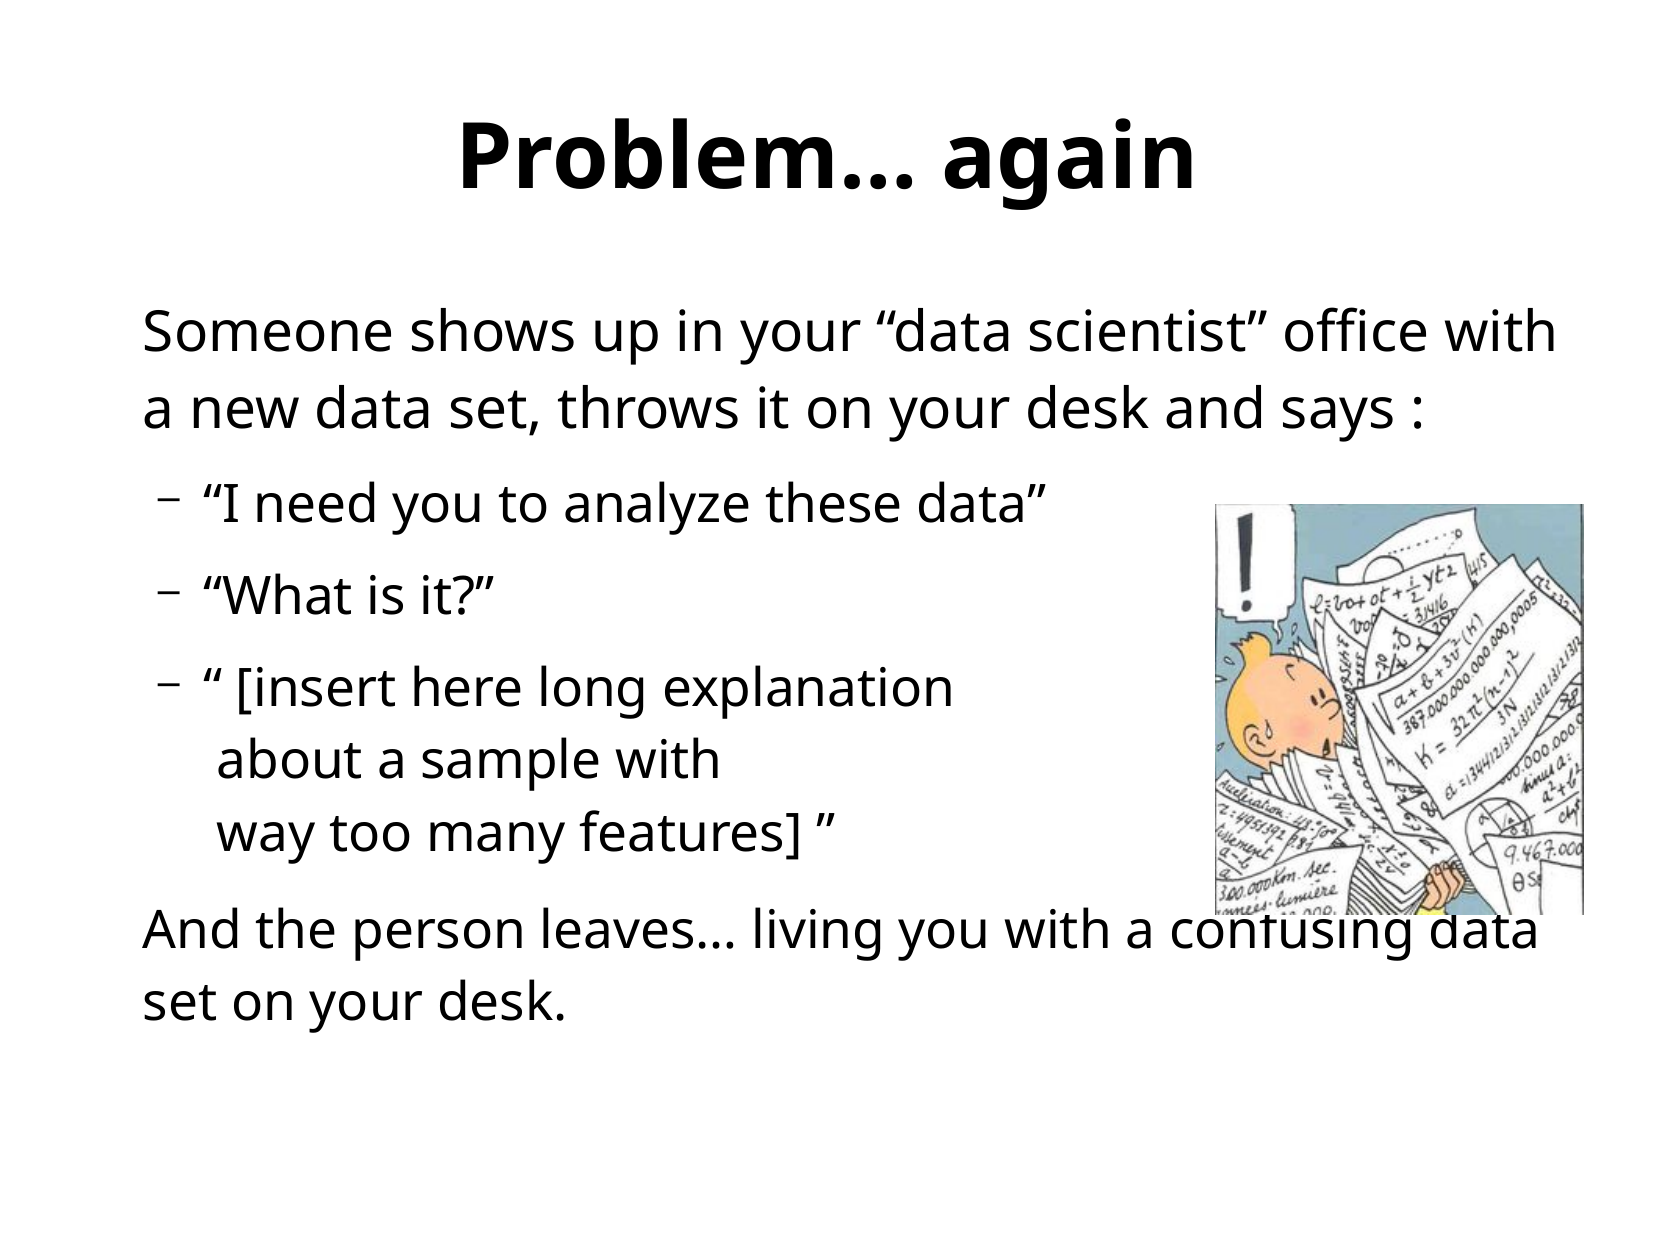

# Problem… again
Someone shows up in your “data scientist” office with a new data set, throws it on your desk and says :
“I need you to analyze these data”
“What is it?”
“ [insert here long explanation
 about a sample with
 way too many features] ”
And the person leaves… living you with a confusing data set on your desk.